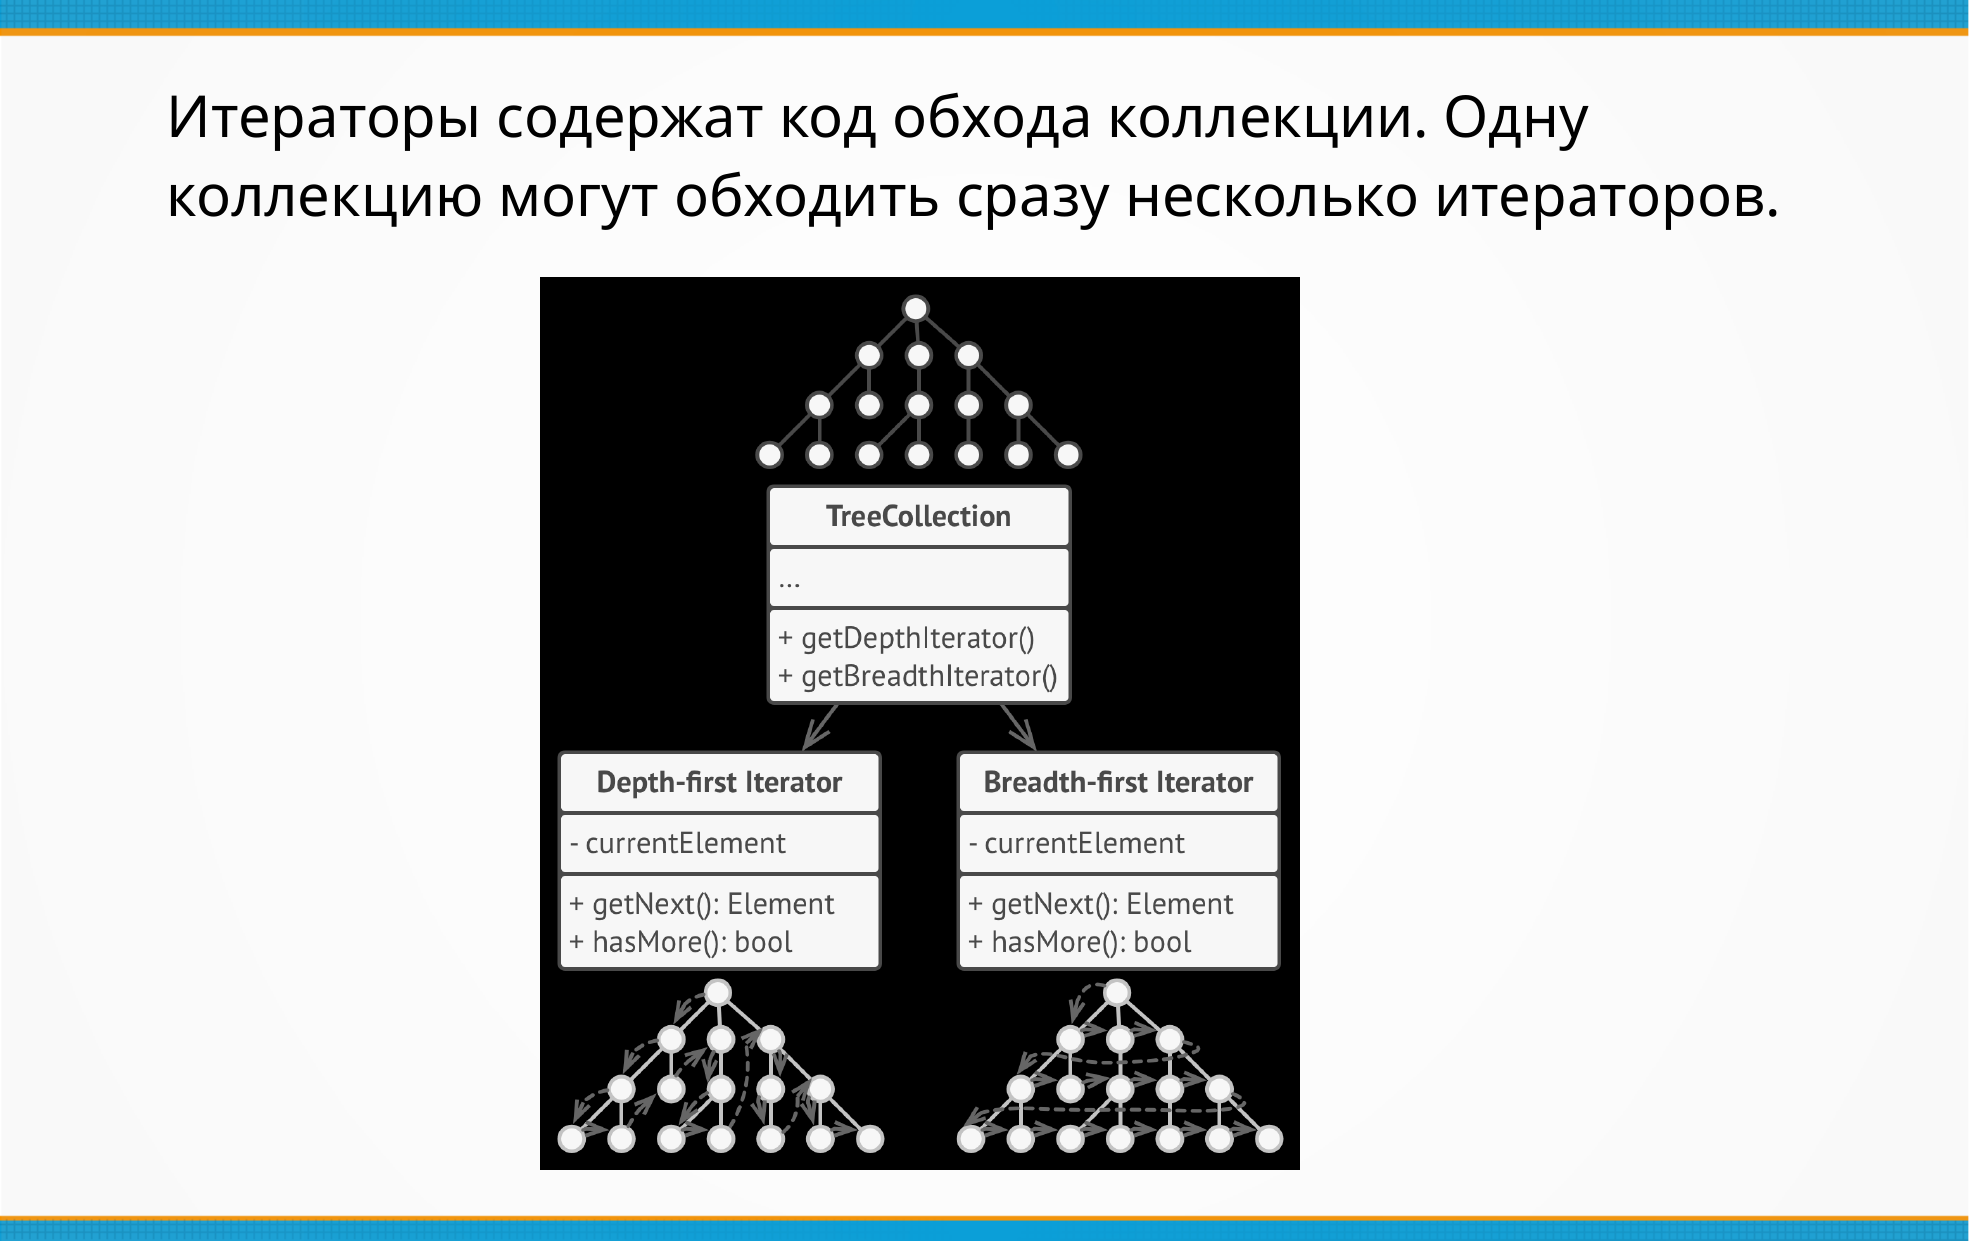

# Итераторы содержат код обхода коллекции. Одну коллекцию могут обходить сразу несколько итераторов.